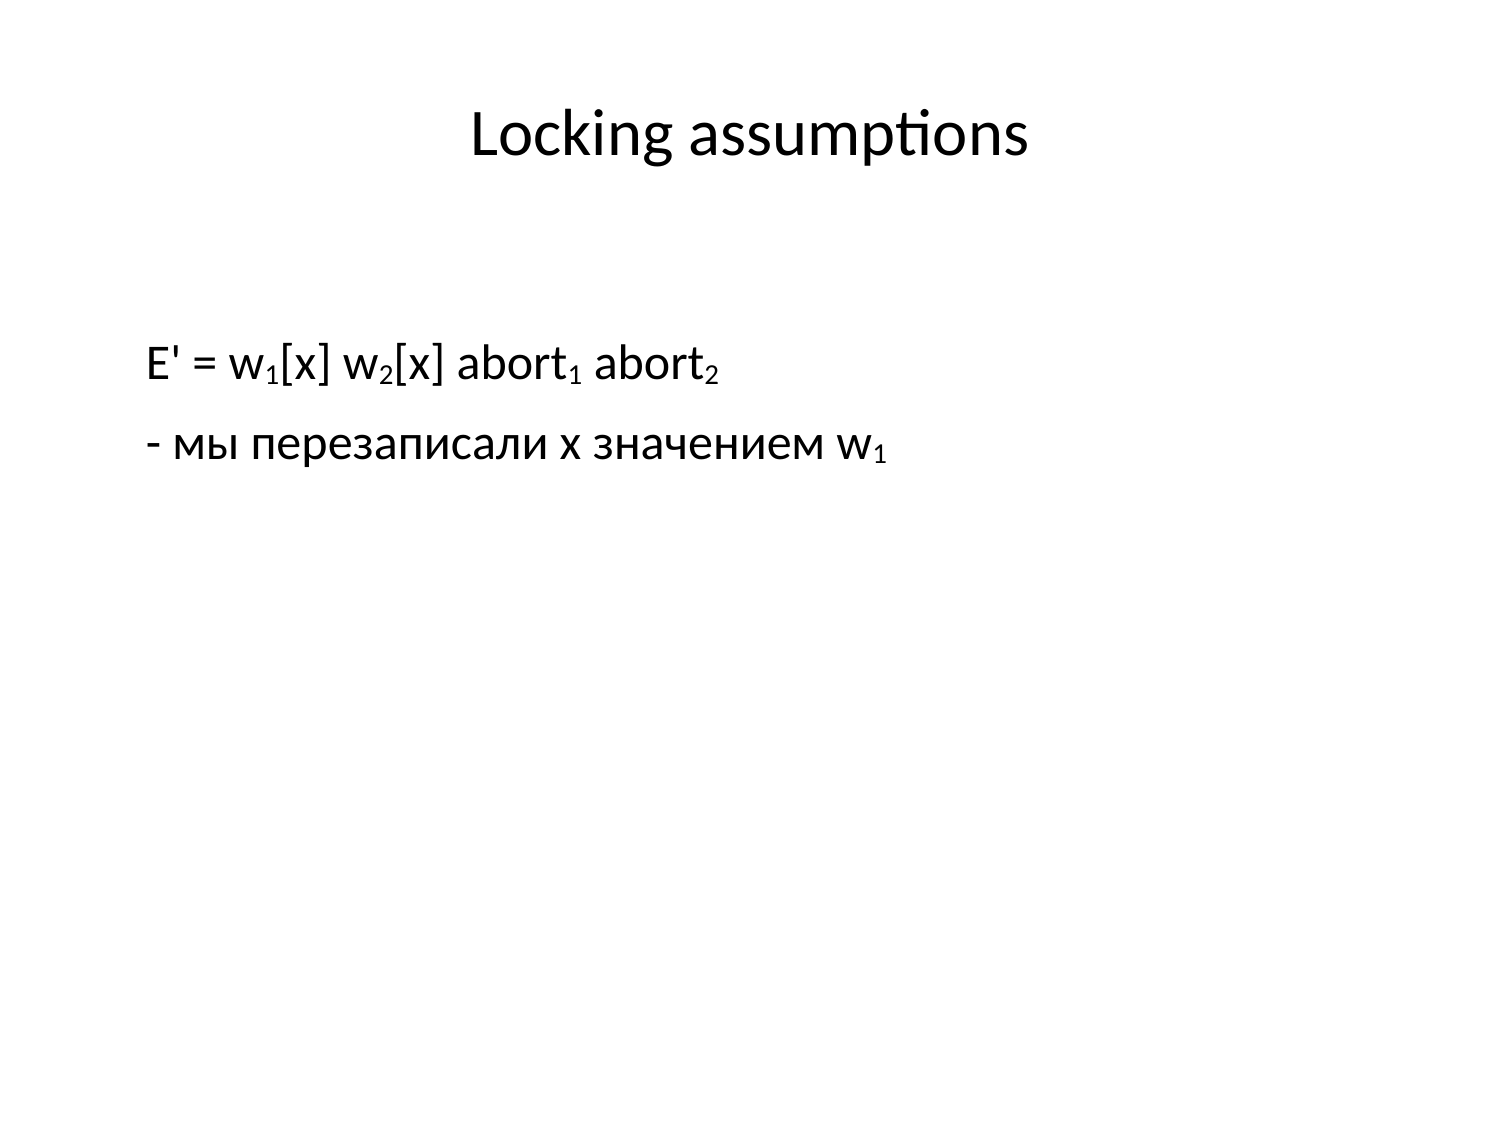

# Locking assumptions
E' = w1[x] w2[x] abort1 abort2
- мы перезаписали x значением w1